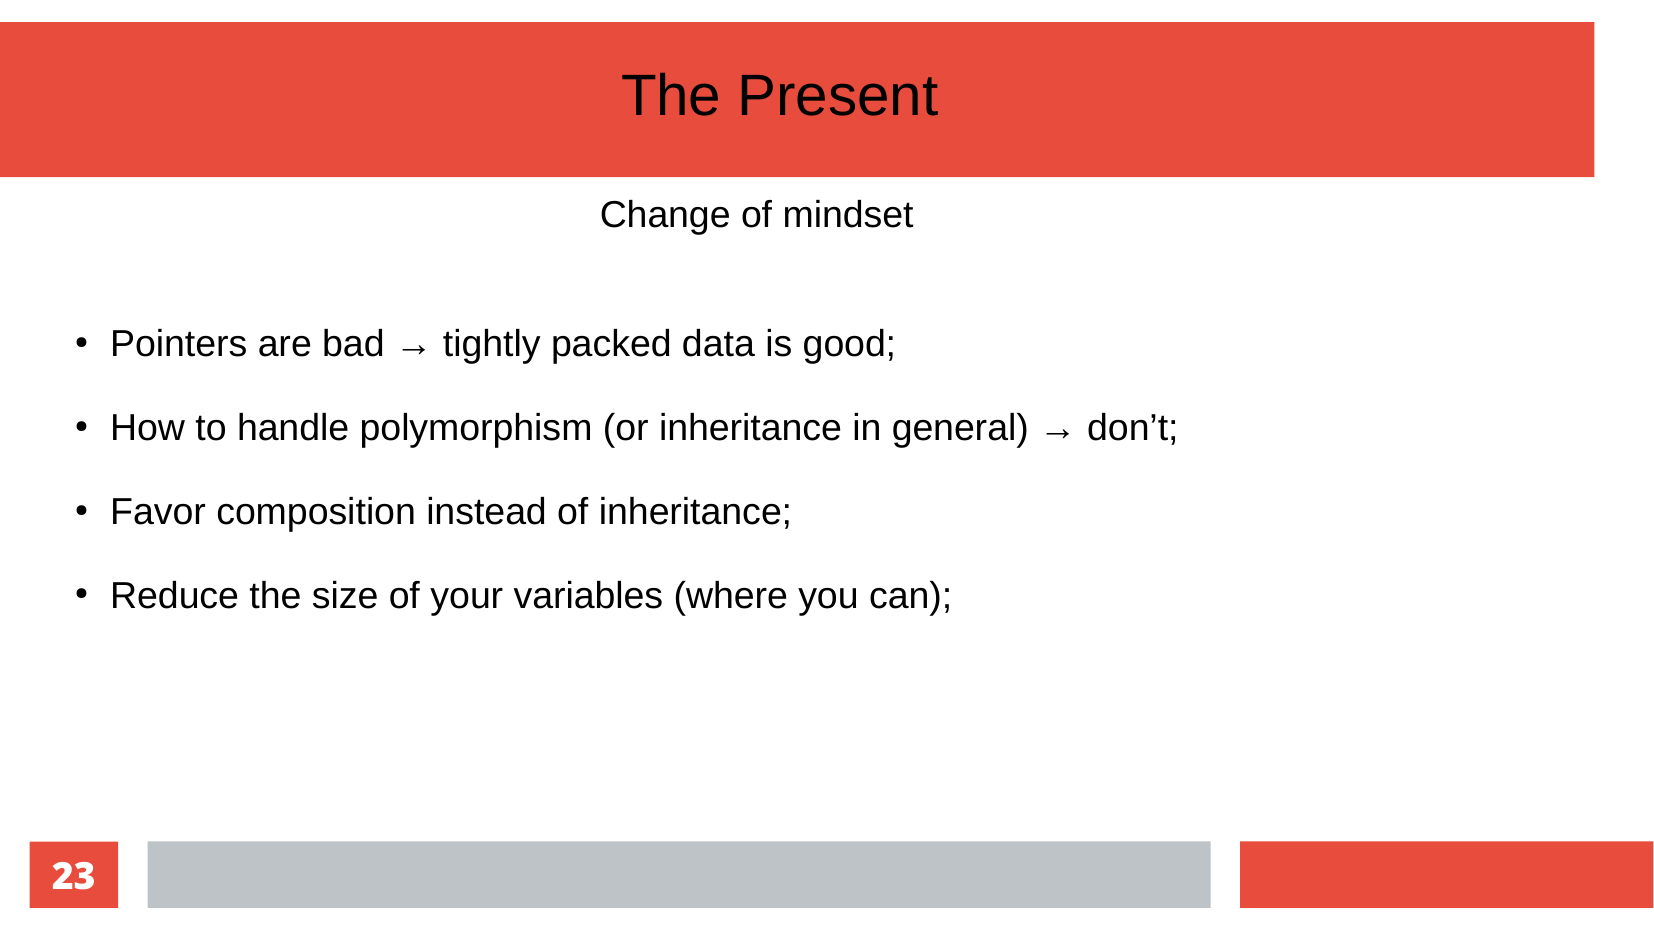

The Present
Change of mindset
Pointers are bad → tightly packed data is good;
How to handle polymorphism (or inheritance in general) → don’t;
Favor composition instead of inheritance;
Reduce the size of your variables (where you can);
23